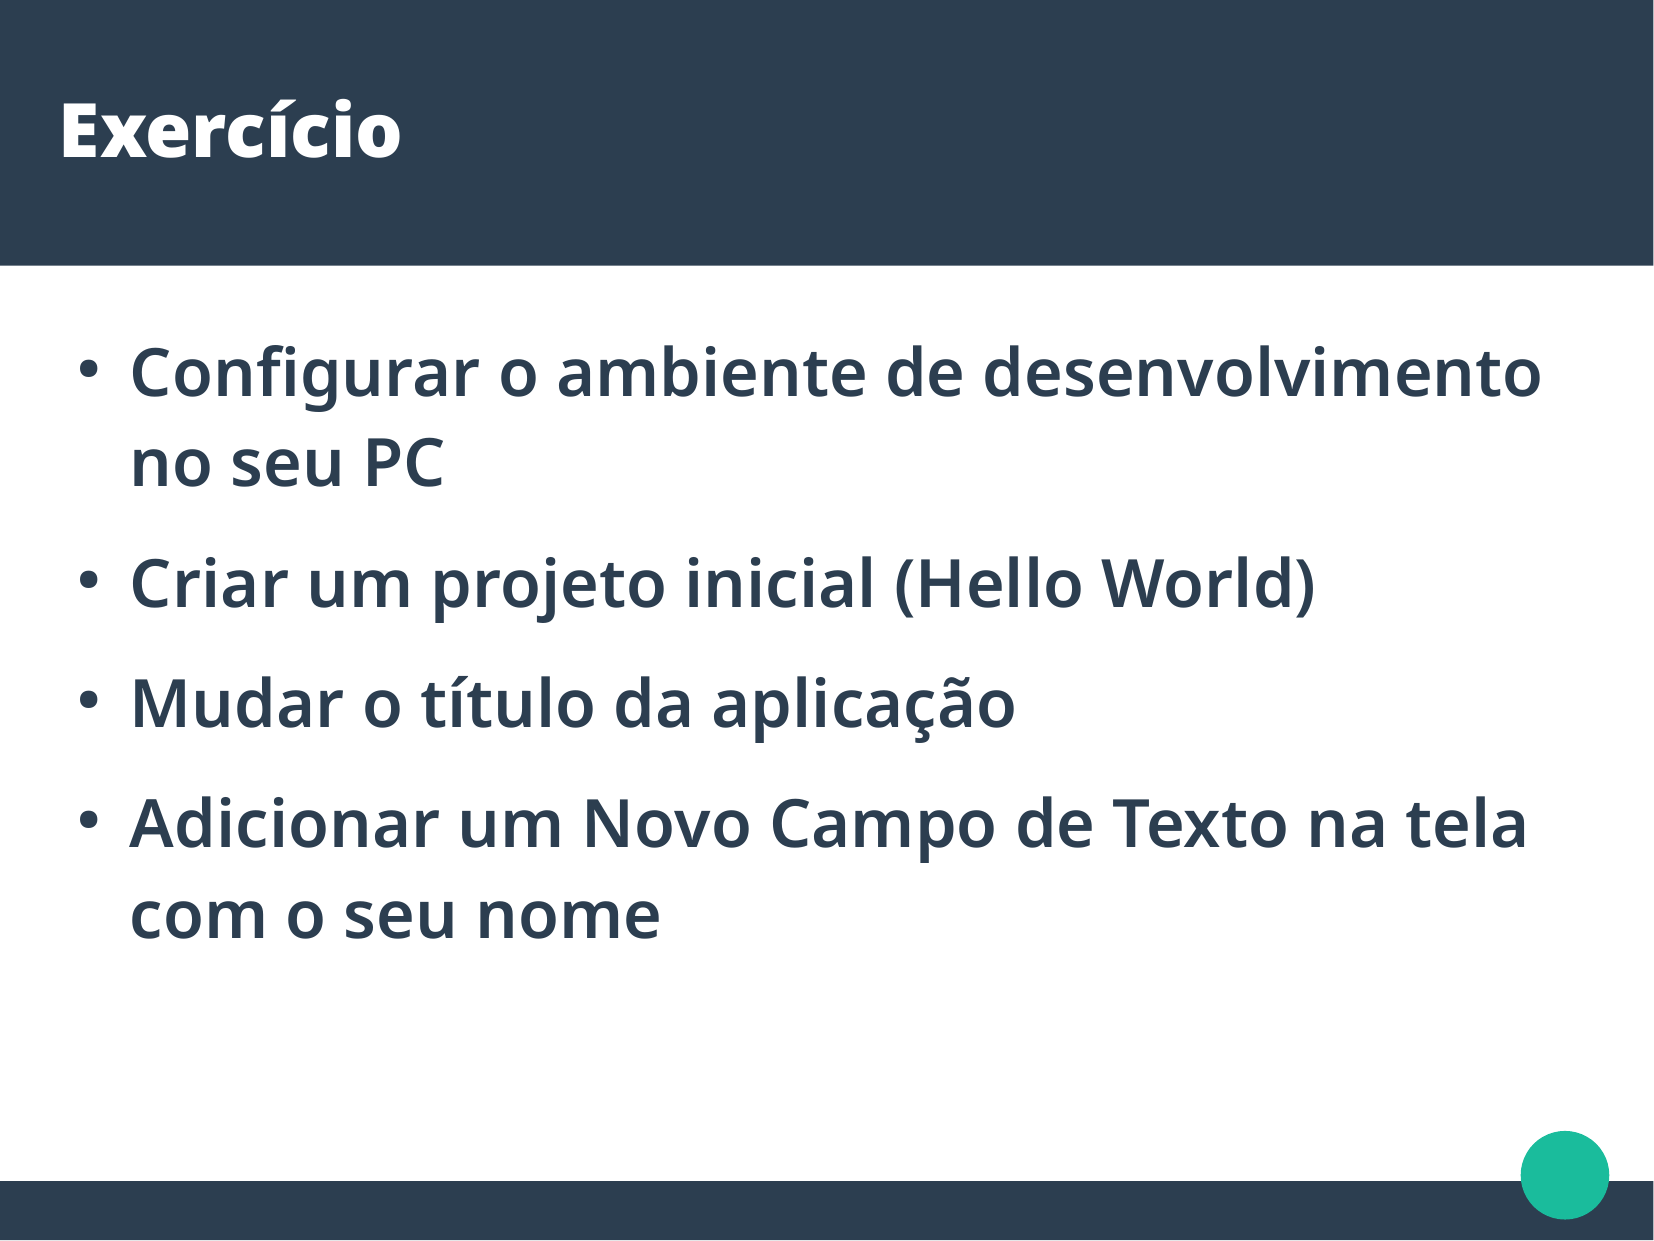

# Exercício
Configurar o ambiente de desenvolvimento no seu PC
Criar um projeto inicial (Hello World)
Mudar o título da aplicação
Adicionar um Novo Campo de Texto na tela com o seu nome